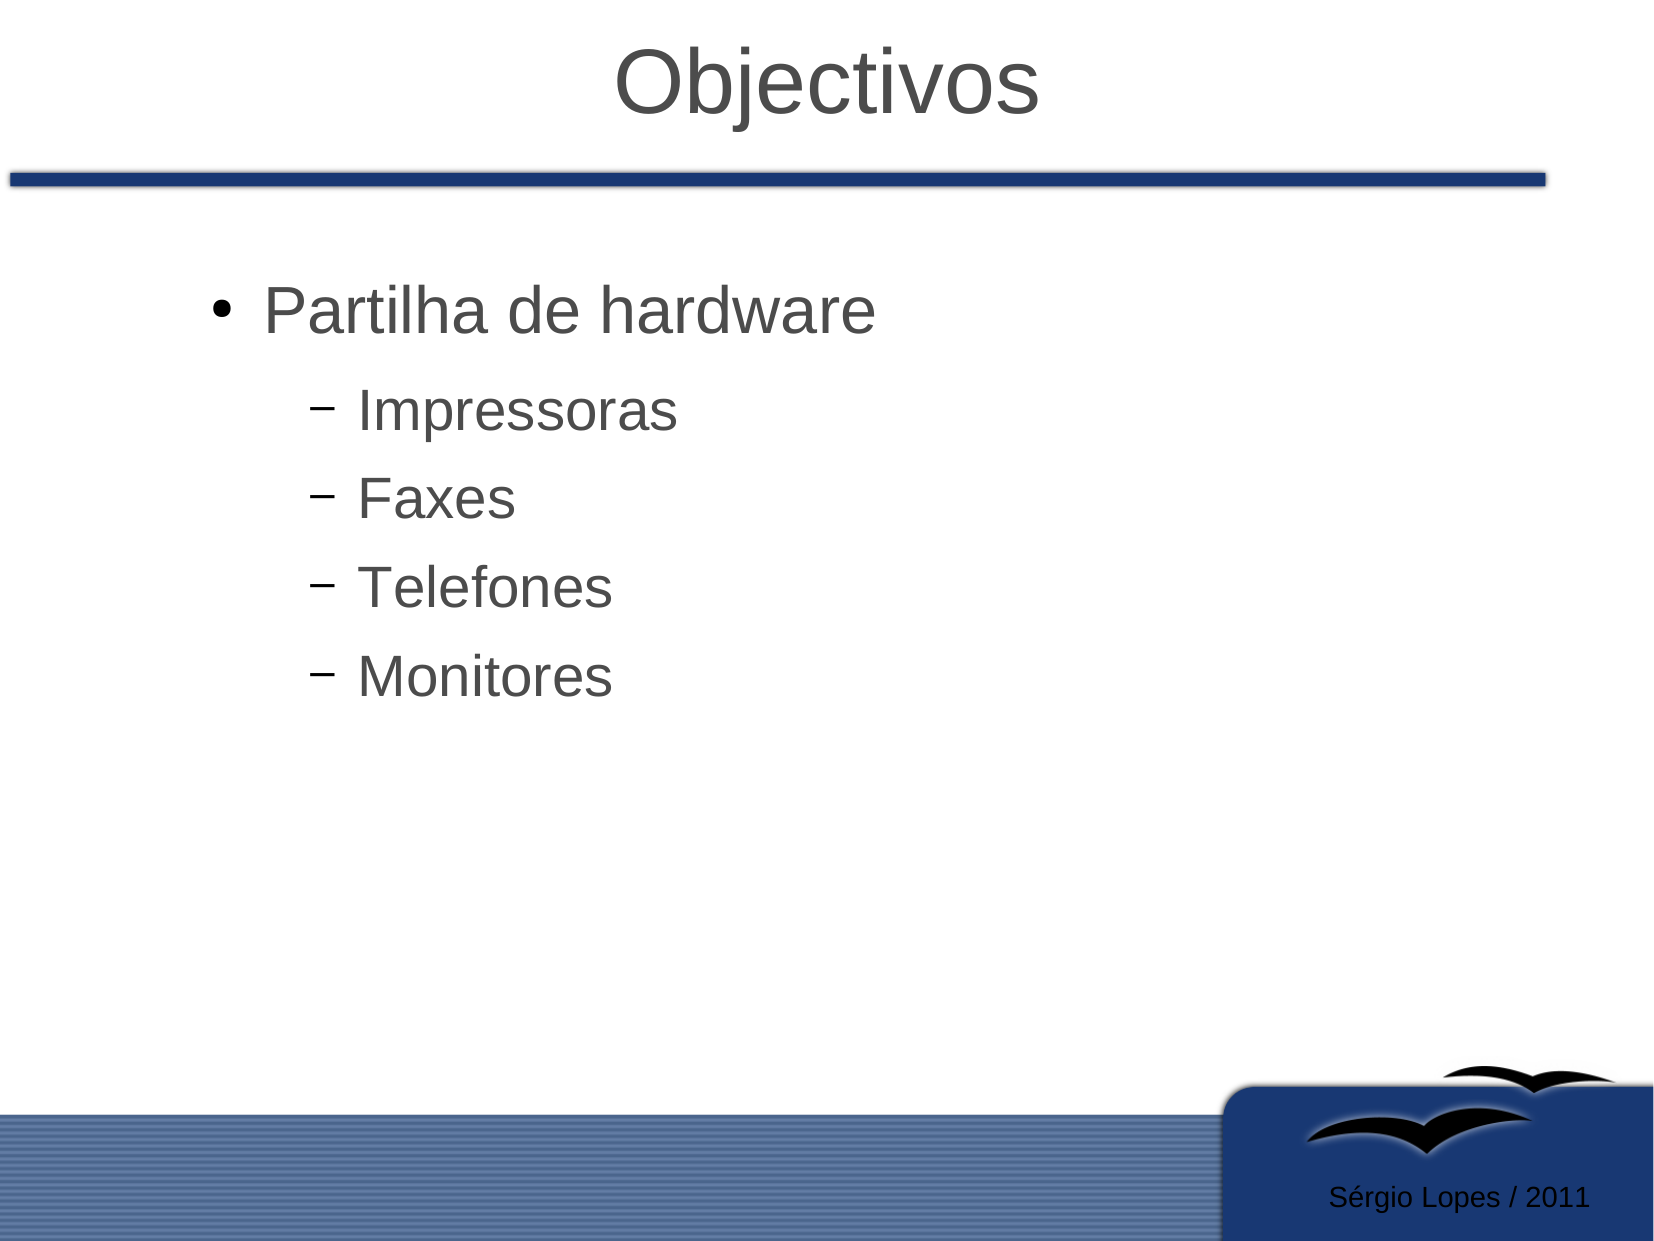

# Objectivos
Partilha de hardware
Impressoras
Faxes
Telefones
Monitores
Sérgio Lopes / 2011